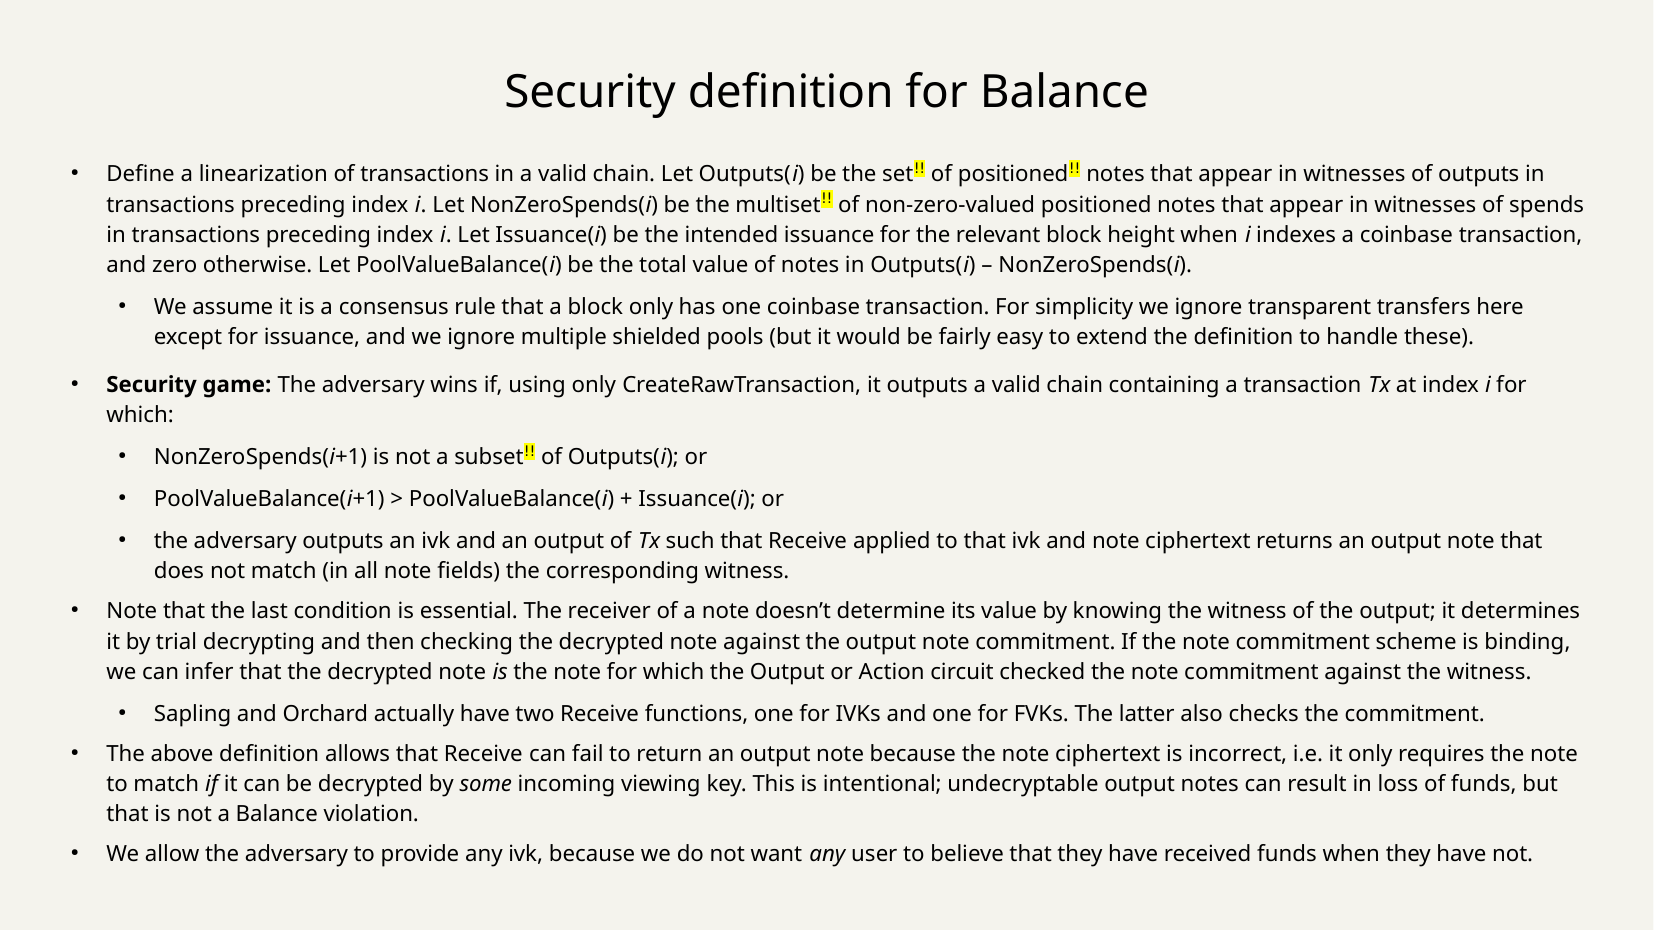

# Security definition for Balance
Define a linearization of transactions in a valid chain. Let Outputs(i) be the set!! of positioned!! notes that appear in witnesses of outputs in transactions preceding index i. Let NonZeroSpends(i) be the multiset!! of non-zero-valued positioned notes that appear in witnesses of spends in transactions preceding index i. Let Issuance(i) be the intended issuance for the relevant block height when i indexes a coinbase transaction, and zero otherwise. Let PoolValueBalance(i) be the total value of notes in Outputs(i) – NonZeroSpends(i).
We assume it is a consensus rule that a block only has one coinbase transaction. For simplicity we ignore transparent transfers here except for issuance, and we ignore multiple shielded pools (but it would be fairly easy to extend the definition to handle these).
Security game: The adversary wins if, using only CreateRawTransaction, it outputs a valid chain containing a transaction Tx at index i for which:
NonZeroSpends(i+1) is not a subset!! of Outputs(i); or
PoolValueBalance(i+1) > PoolValueBalance(i) + Issuance(i); or
the adversary outputs an ivk and an output of Tx such that Receive applied to that ivk and note ciphertext returns an output note that does not match (in all note fields) the corresponding witness.
Note that the last condition is essential. The receiver of a note doesn’t determine its value by knowing the witness of the output; it determines it by trial decrypting and then checking the decrypted note against the output note commitment. If the note commitment scheme is binding, we can infer that the decrypted note is the note for which the Output or Action circuit checked the note commitment against the witness.
Sapling and Orchard actually have two Receive functions, one for IVKs and one for FVKs. The latter also checks the commitment.
The above definition allows that Receive can fail to return an output note because the note ciphertext is incorrect, i.e. it only requires the note to match if it can be decrypted by some incoming viewing key. This is intentional; undecryptable output notes can result in loss of funds, but that is not a Balance violation.
We allow the adversary to provide any ivk, because we do not want any user to believe that they have received funds when they have not.